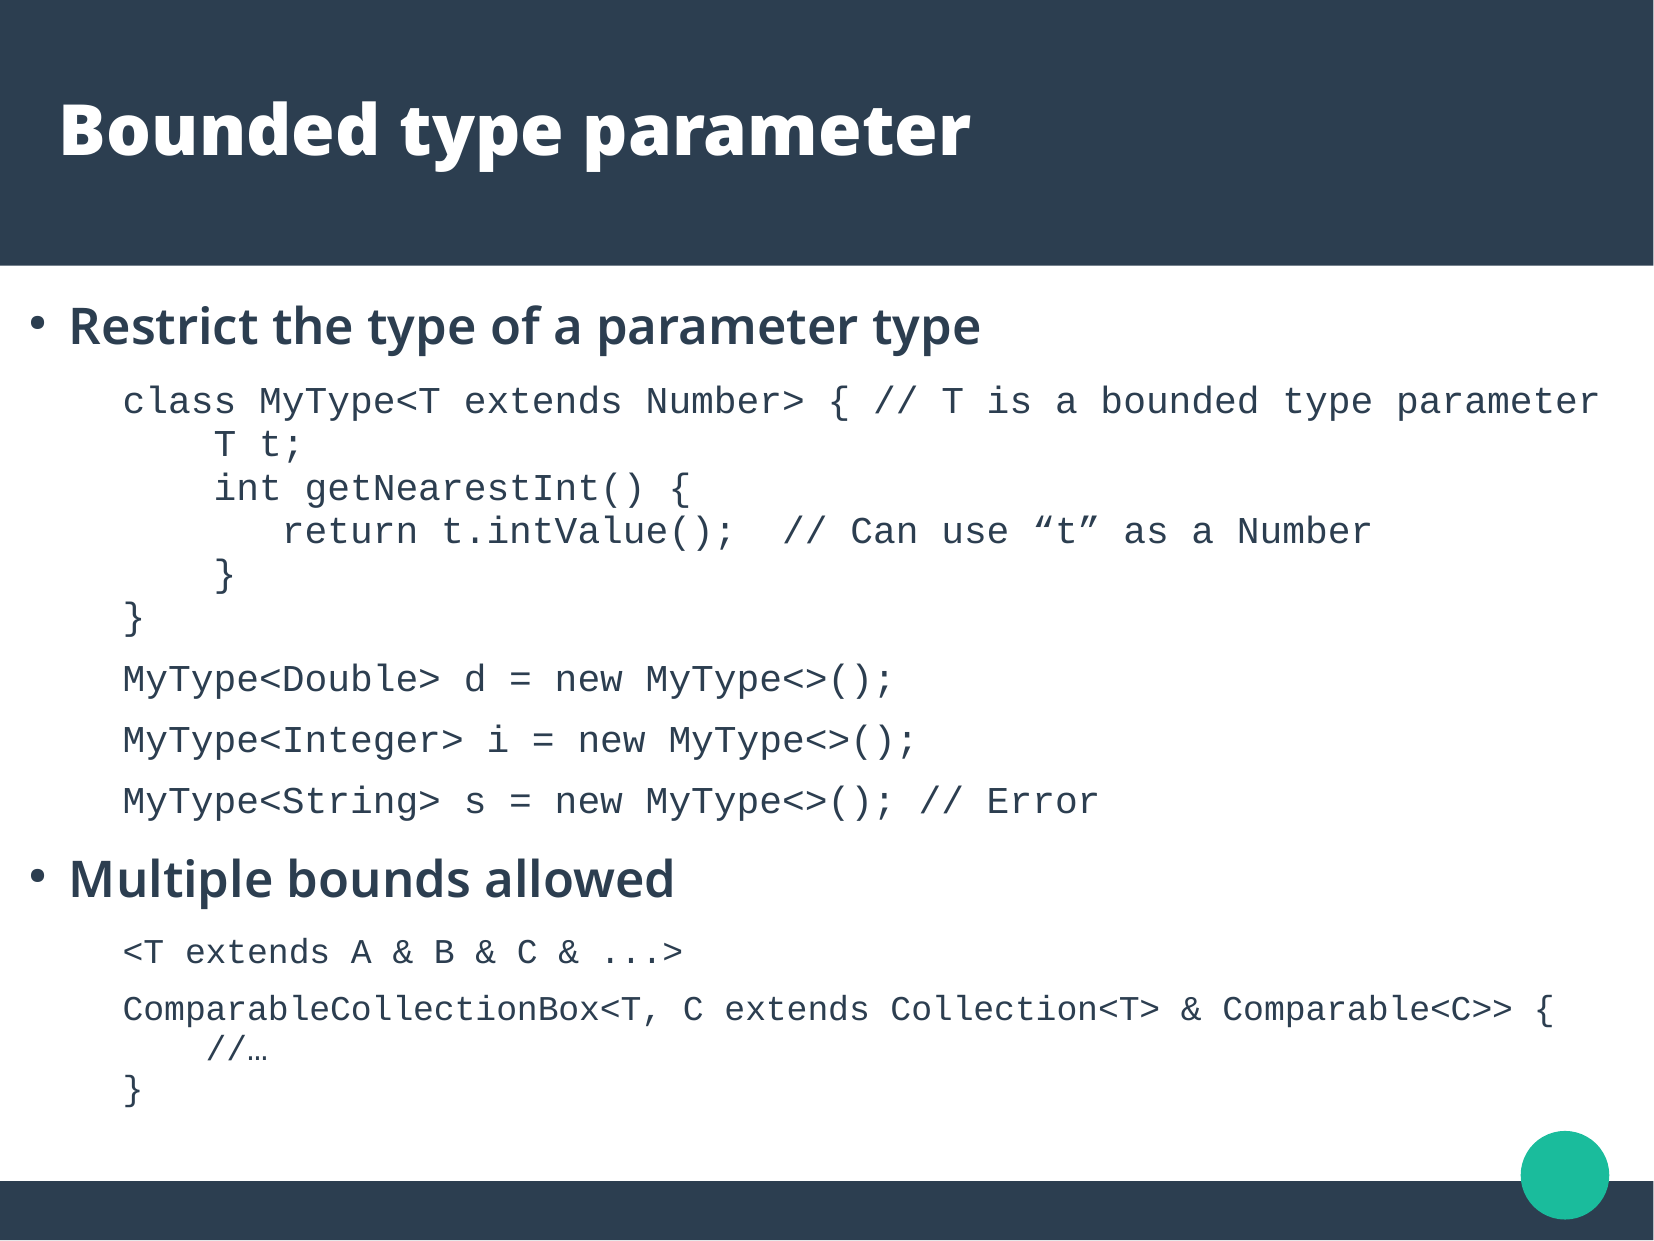

# Bounded type parameter
Restrict the type of a parameter type
class MyType<T extends Number> { // T is a bounded type parameter
 T t;
 int getNearestInt() {
 return t.intValue(); // Can use “t” as a Number
 }
}
MyType<Double> d = new MyType<>();
MyType<Integer> i = new MyType<>();
MyType<String> s = new MyType<>(); // Error
Multiple bounds allowed
<T extends A & B & C & ...>
ComparableCollectionBox<T, C extends Collection<T> & Comparable<C>> {
 //…
}